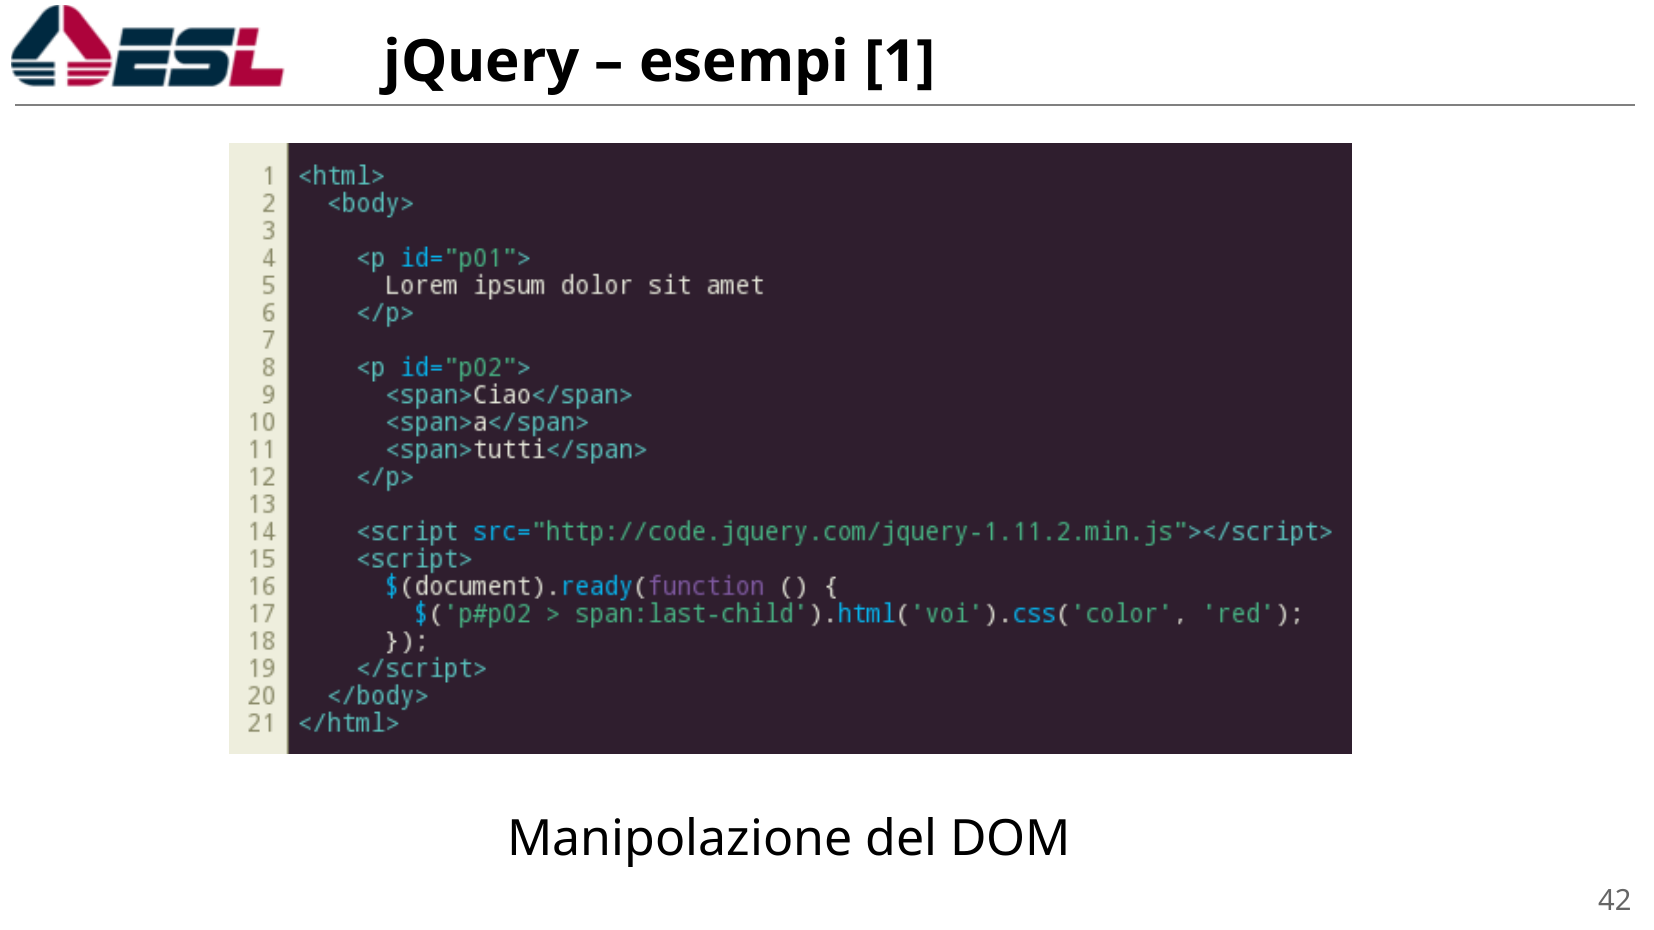

# jQuery – esempi [1]
Manipolazione del DOM